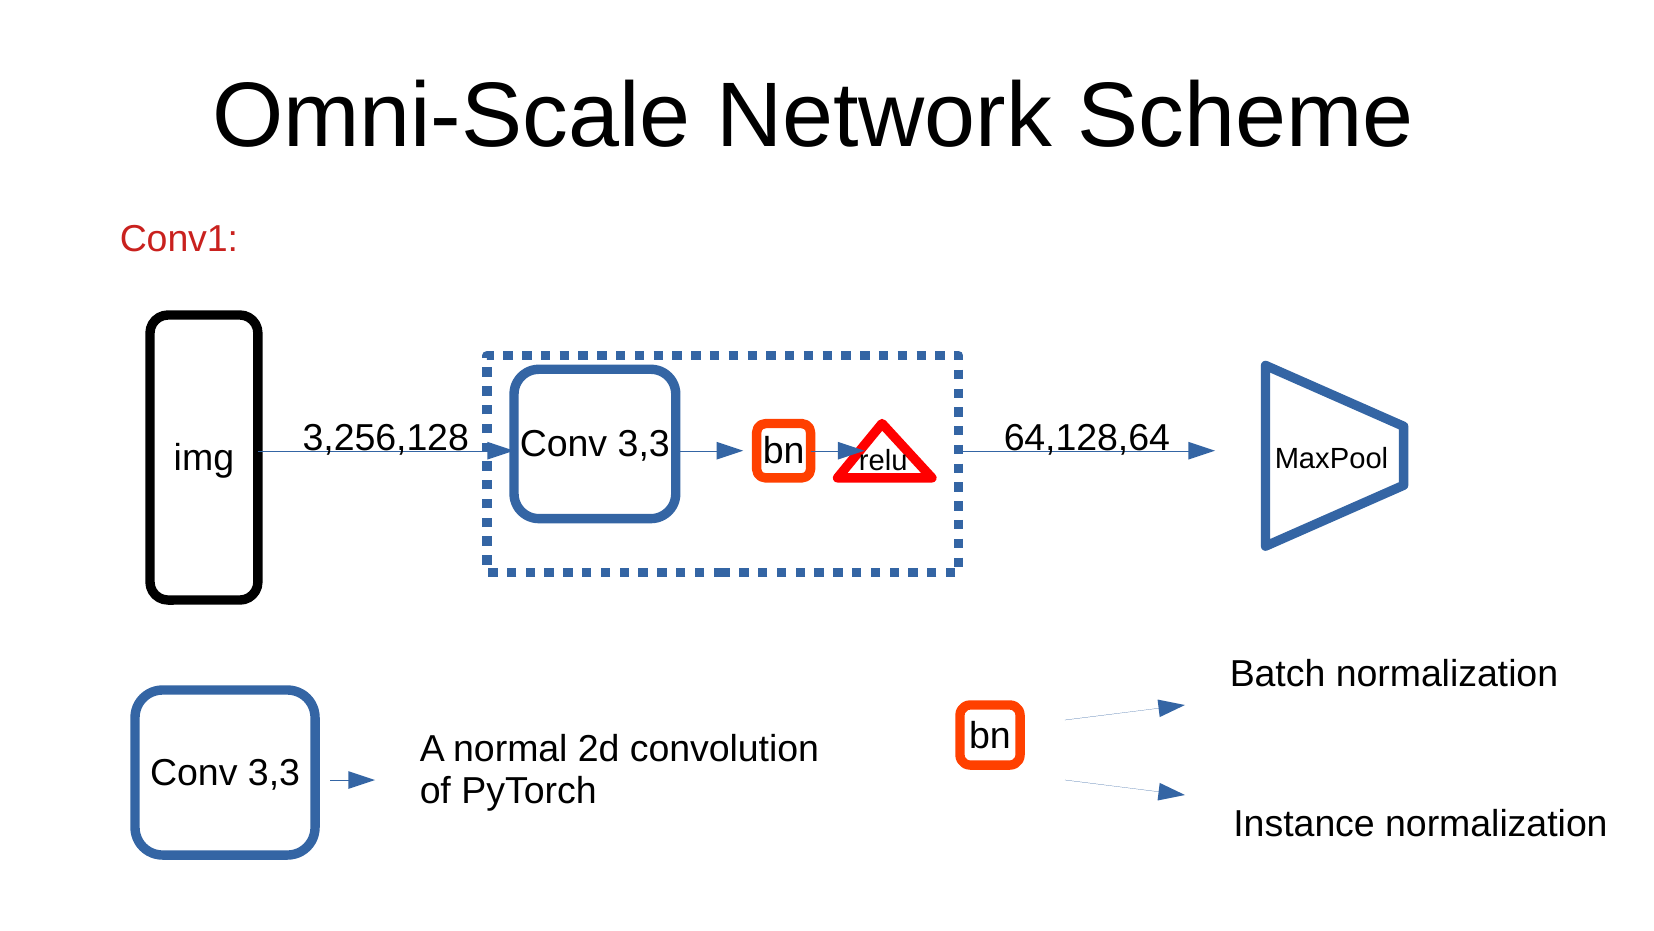

# Omni-Scale Network Scheme
Conv1:
img
Conv 3,3
bn
relu
MaxPool
3,256,128
64,128,64
Batch normalization
Conv 3,3
bn
A normal 2d convolution of PyTorch
Instance normalization